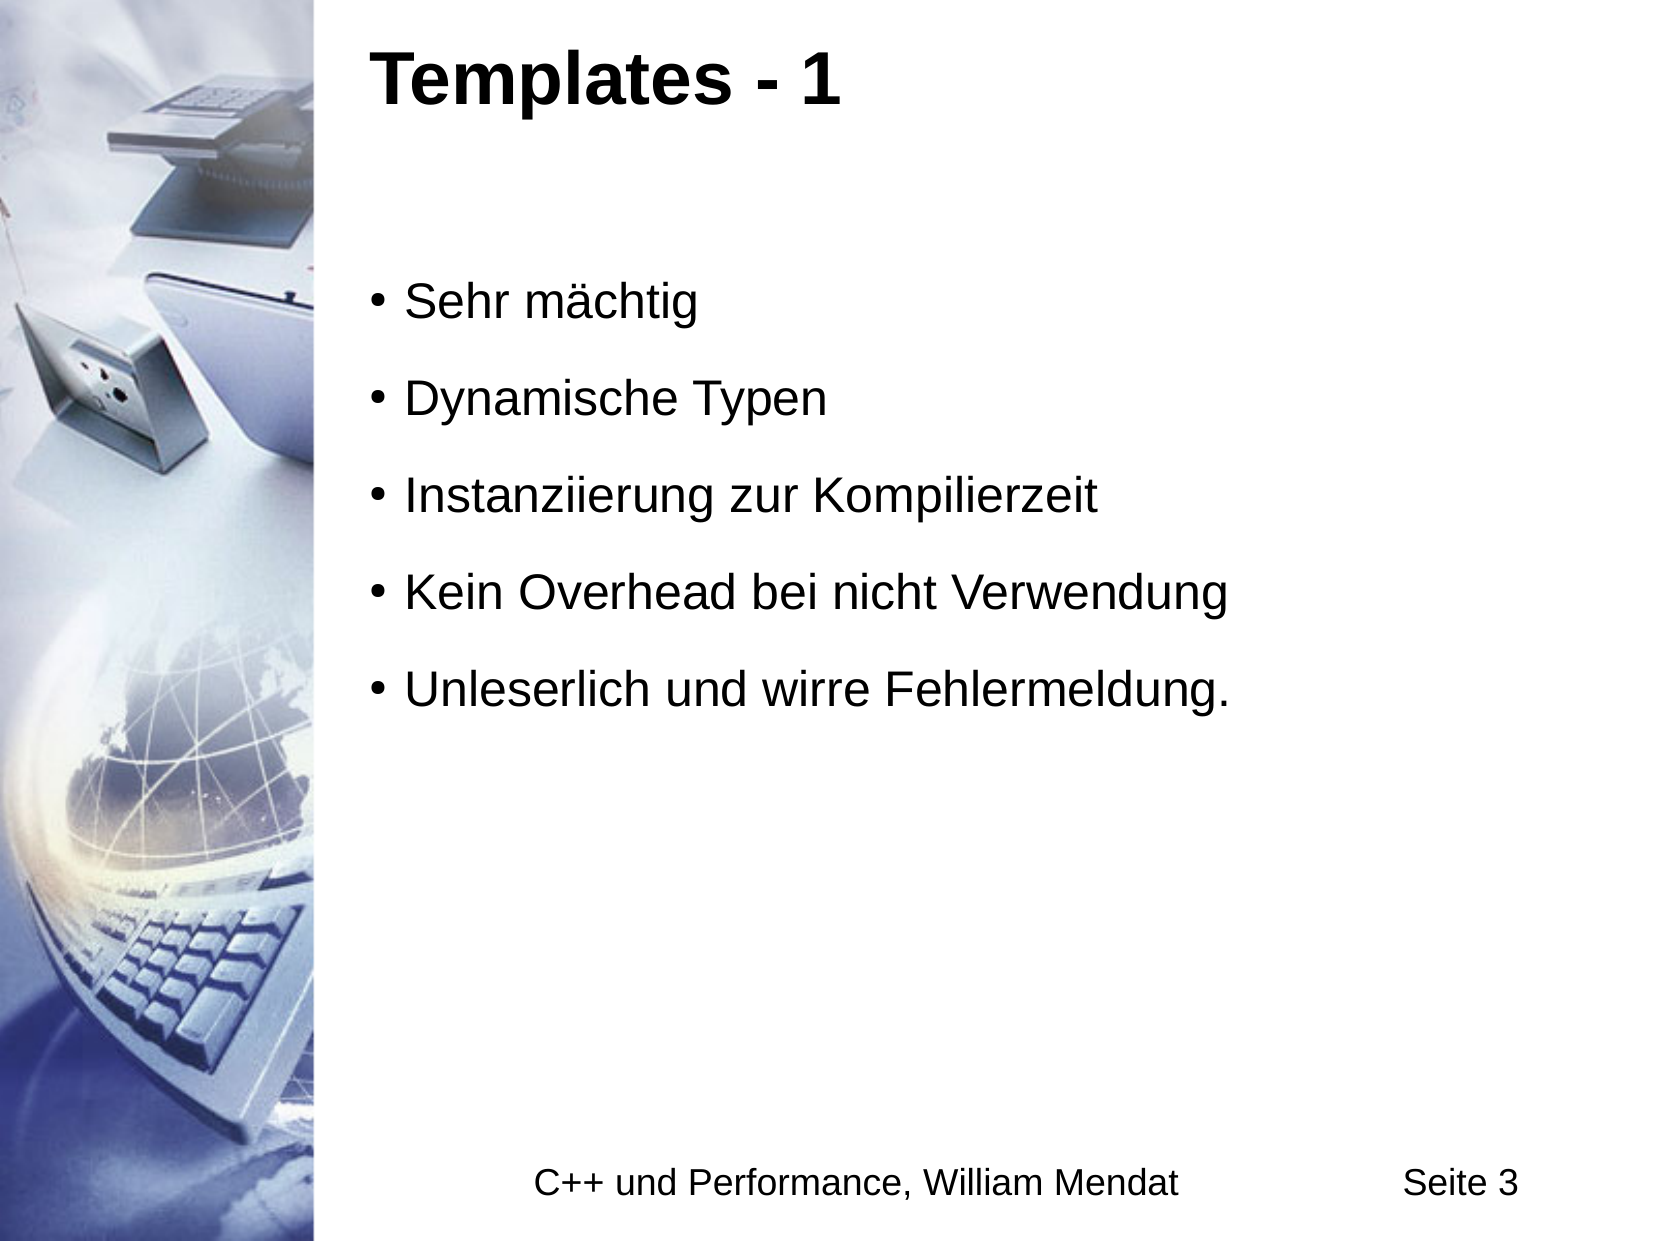

Templates - 1
Sehr mächtig
Dynamische Typen
Instanziierung zur Kompilierzeit
Kein Overhead bei nicht Verwendung
Unleserlich und wirre Fehlermeldung.
C++ und Performance, William Mendat
Seite 3